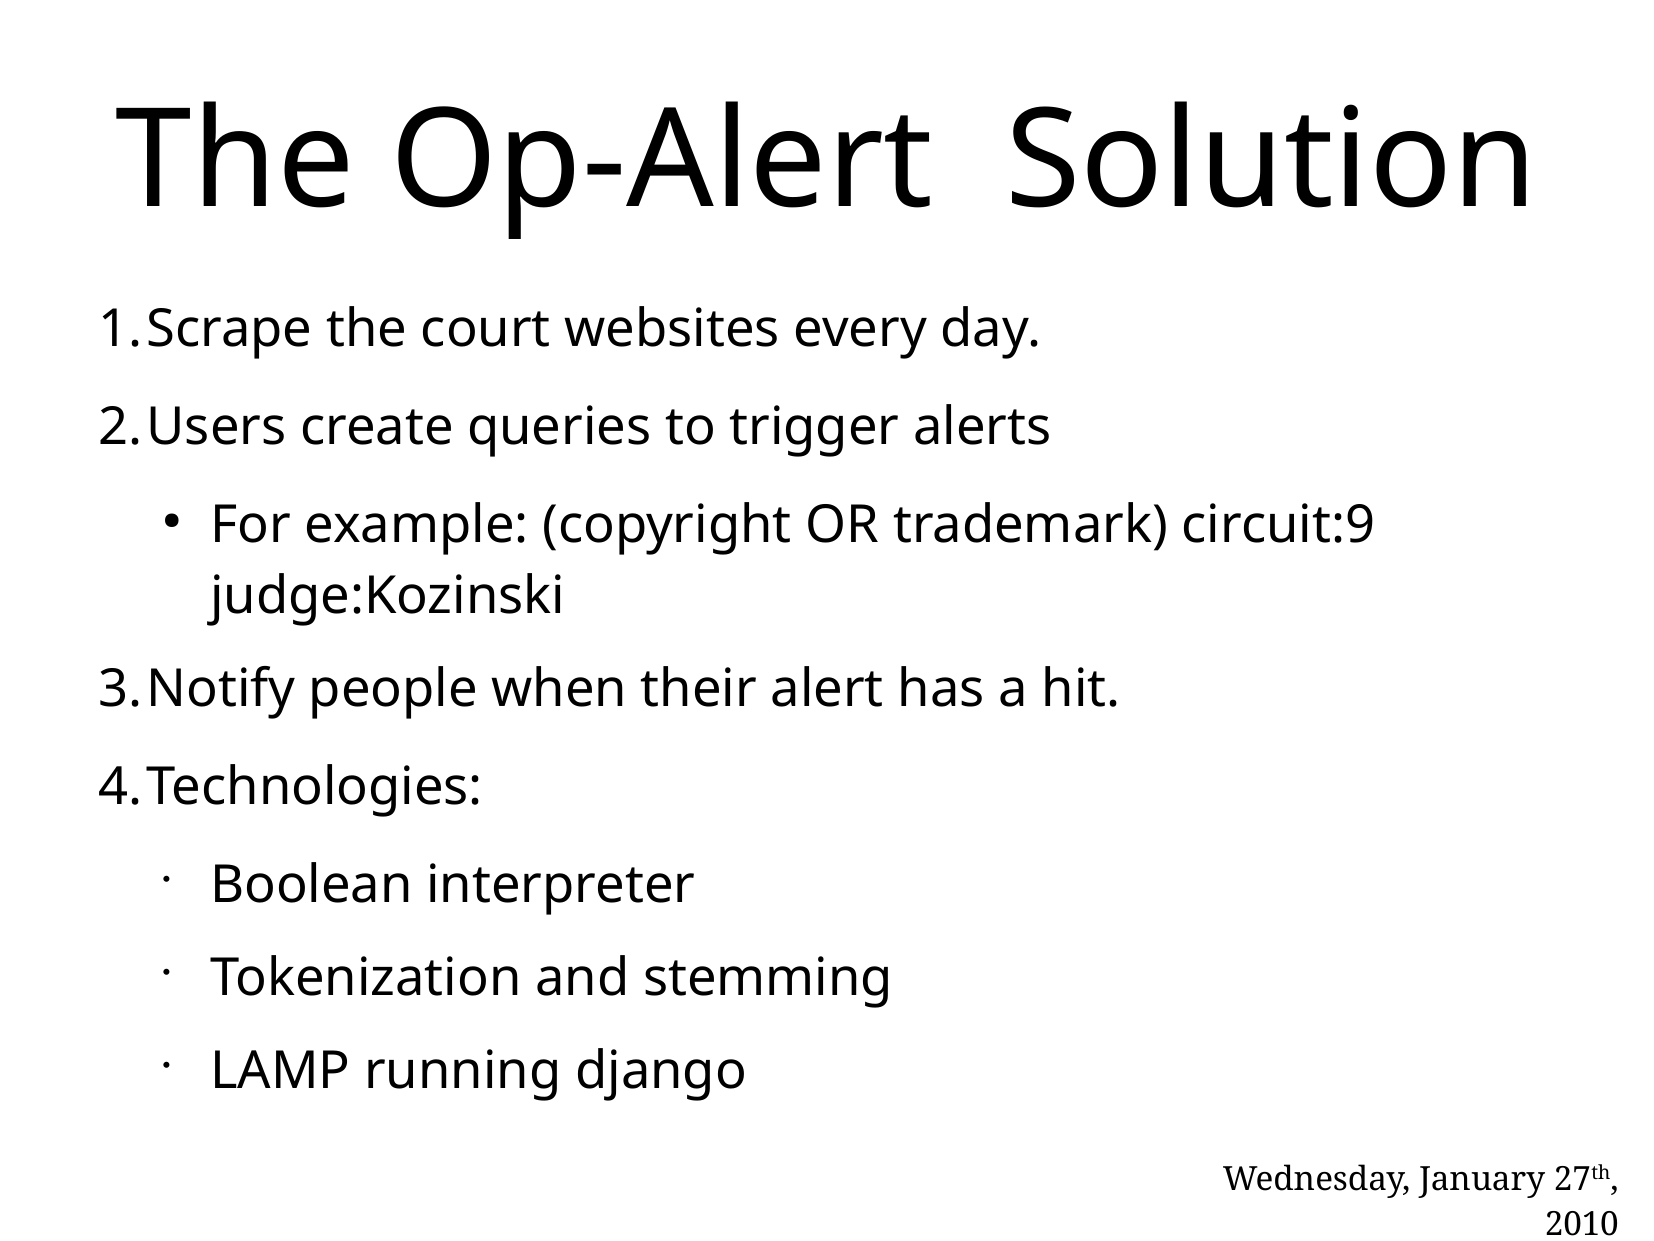

The Op-Alert Solution
# Scrape the court websites every day.
Users create queries to trigger alerts
For example: (copyright OR trademark) circuit:9 judge:Kozinski
Notify people when their alert has a hit.
Technologies:
Boolean interpreter
Tokenization and stemming
LAMP running django
4